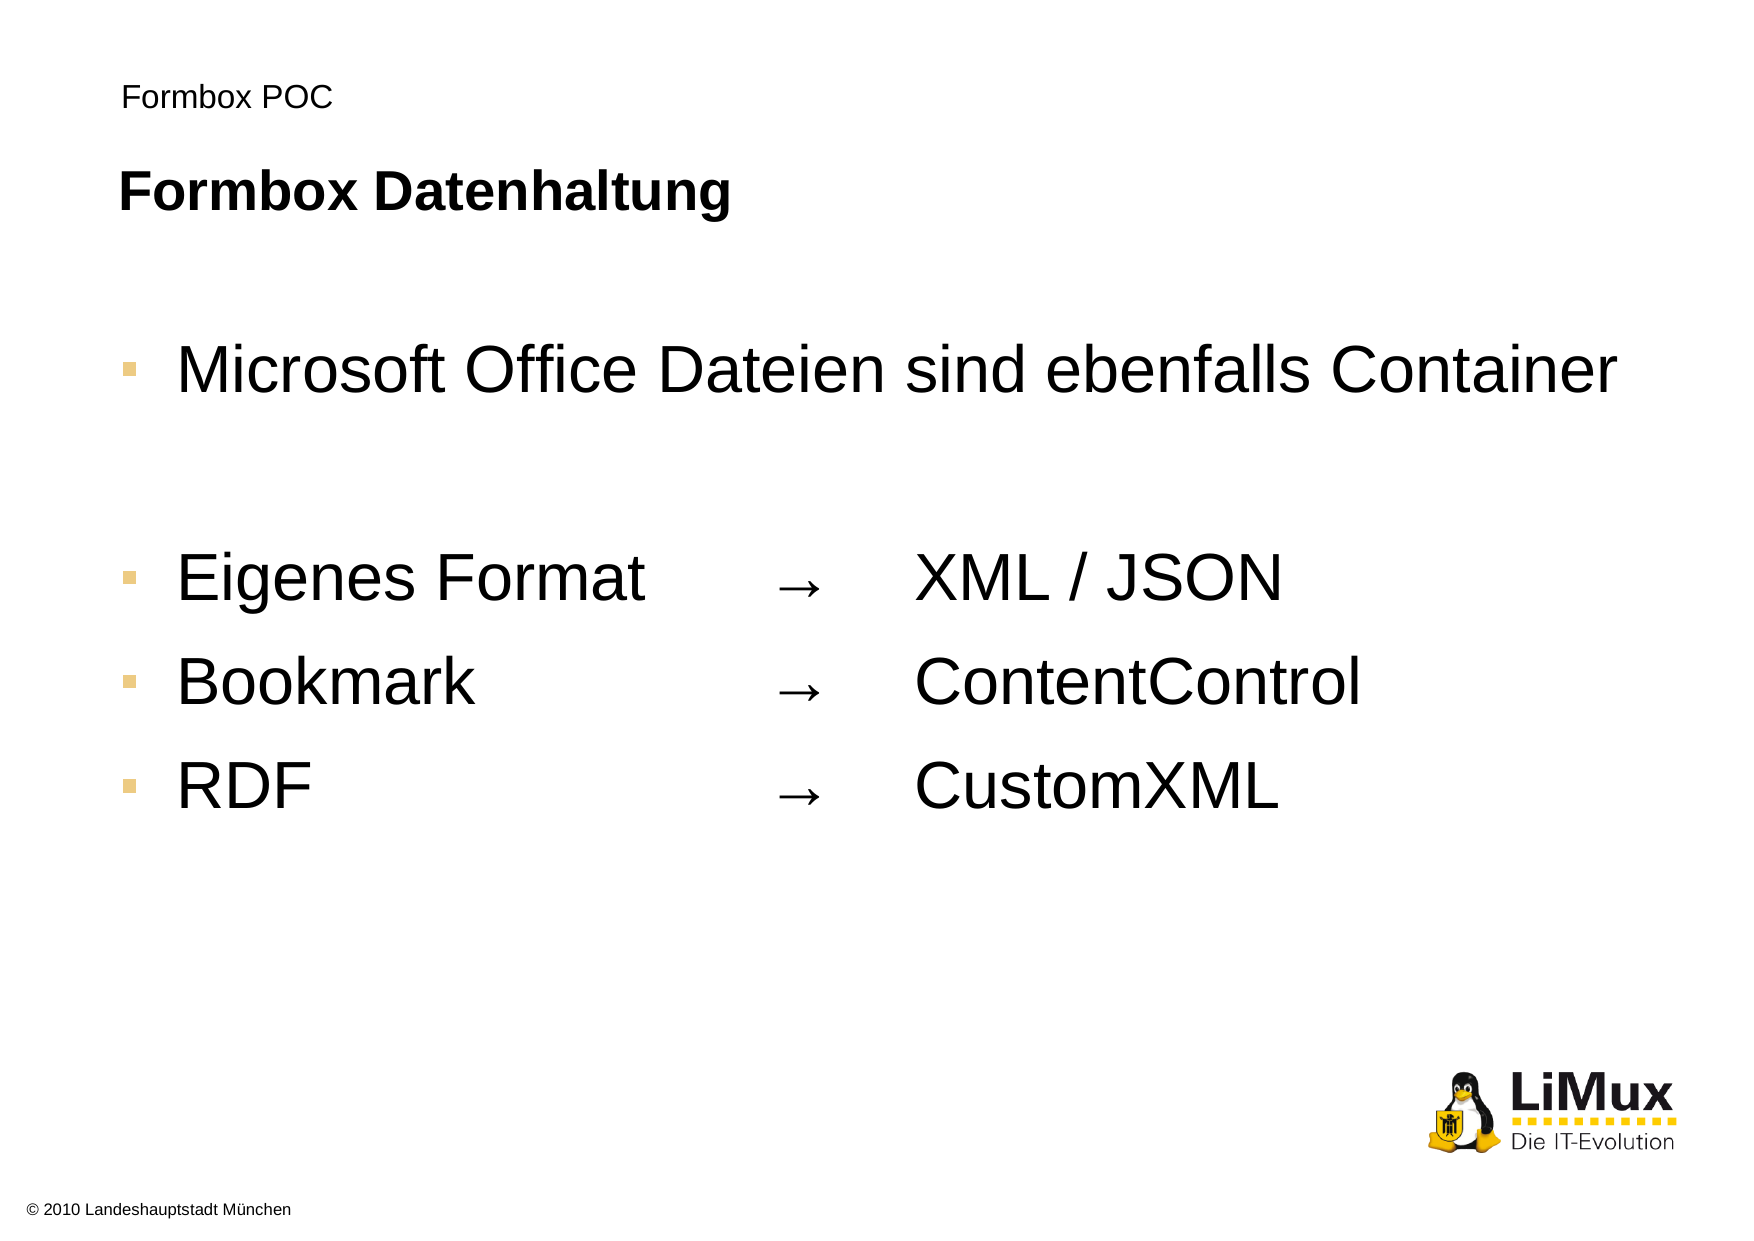

# Formbox Datenhaltung
Microsoft Office Dateien sind ebenfalls Container
Eigenes Format 		→		XML / JSON
Bookmark				→		ContentControl
RDF 						→		CustomXML